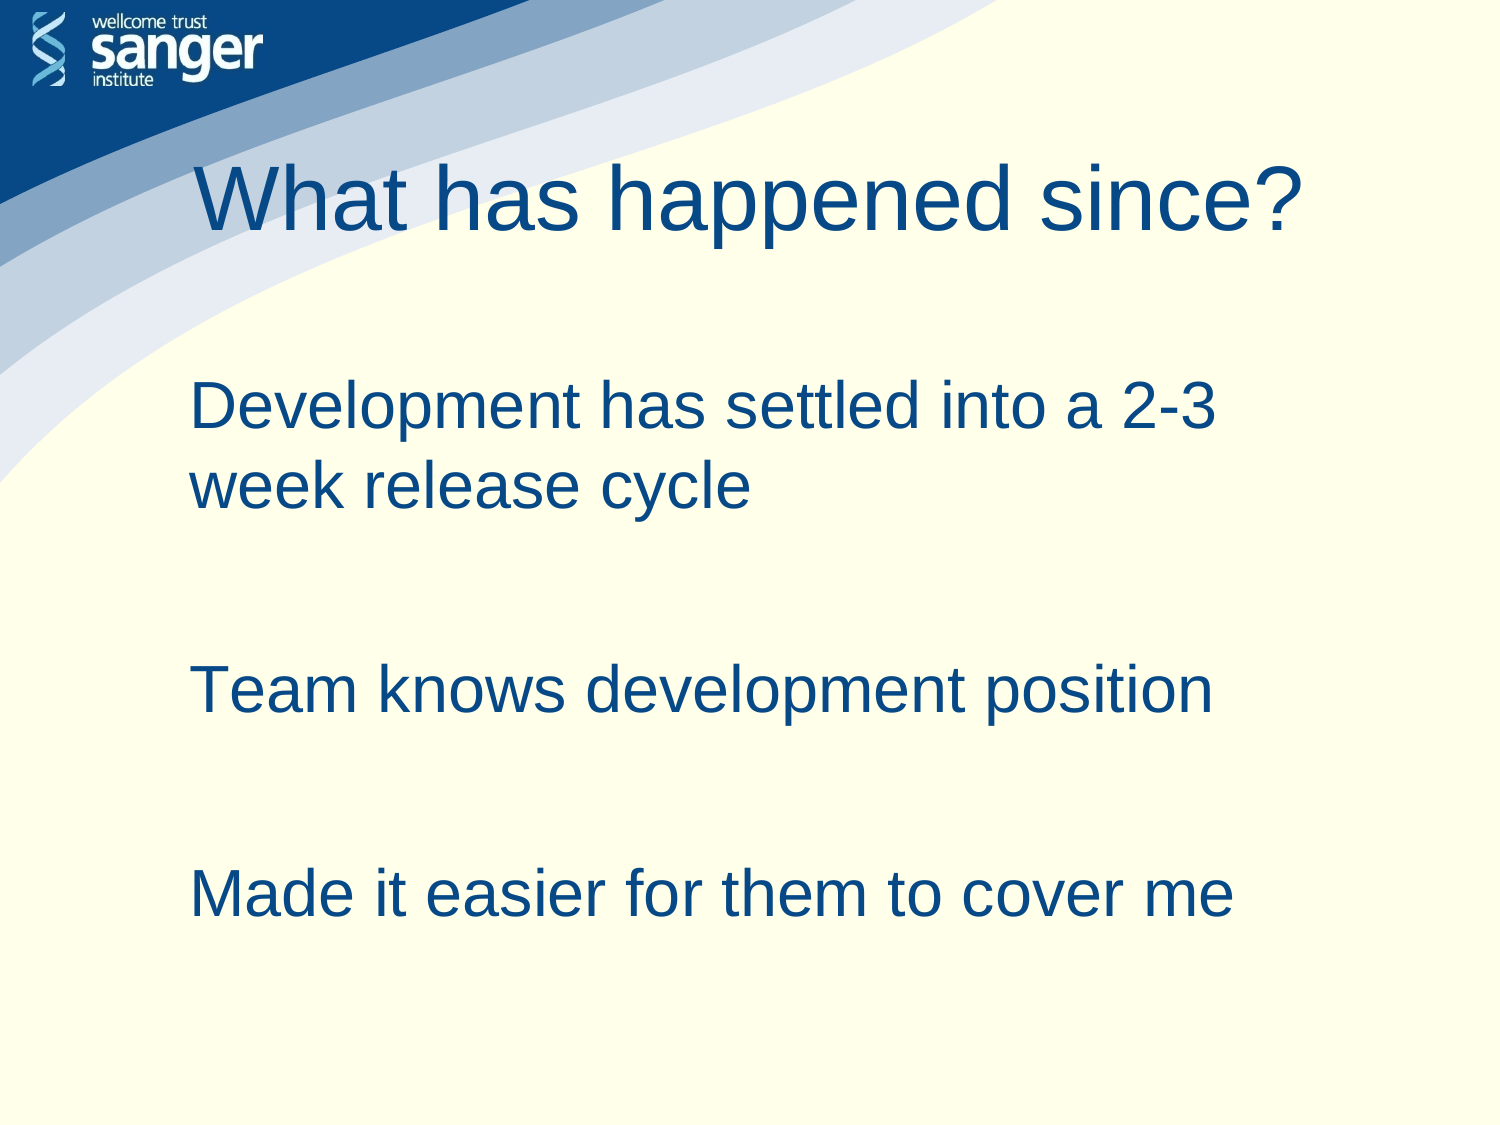

# What has happened since?
Development has settled into a 2-3 week release cycle
Team knows development position
Made it easier for them to cover me